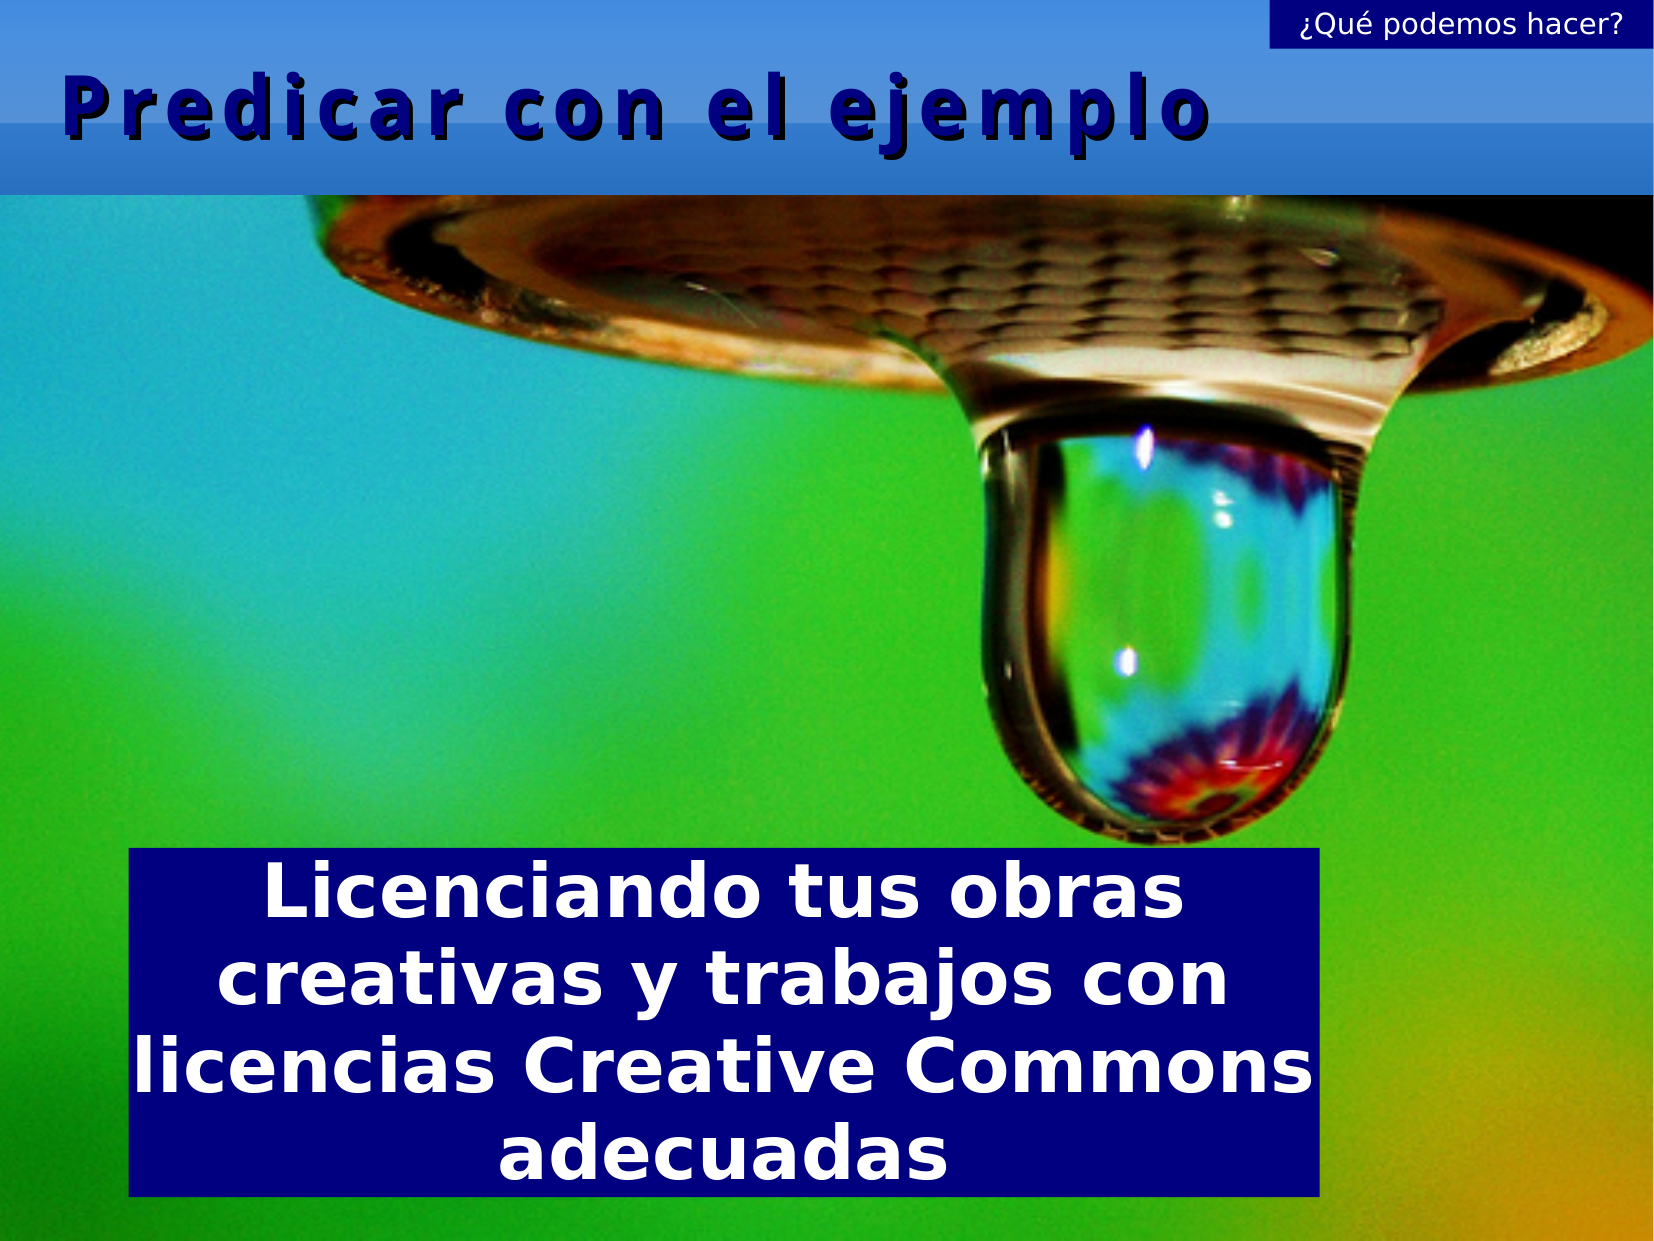

¿Qué podemos hacer?
# Predicar con el ejemplo
Licenciando tus obras creativas y trabajos con licencias Creative Commons adecuadas